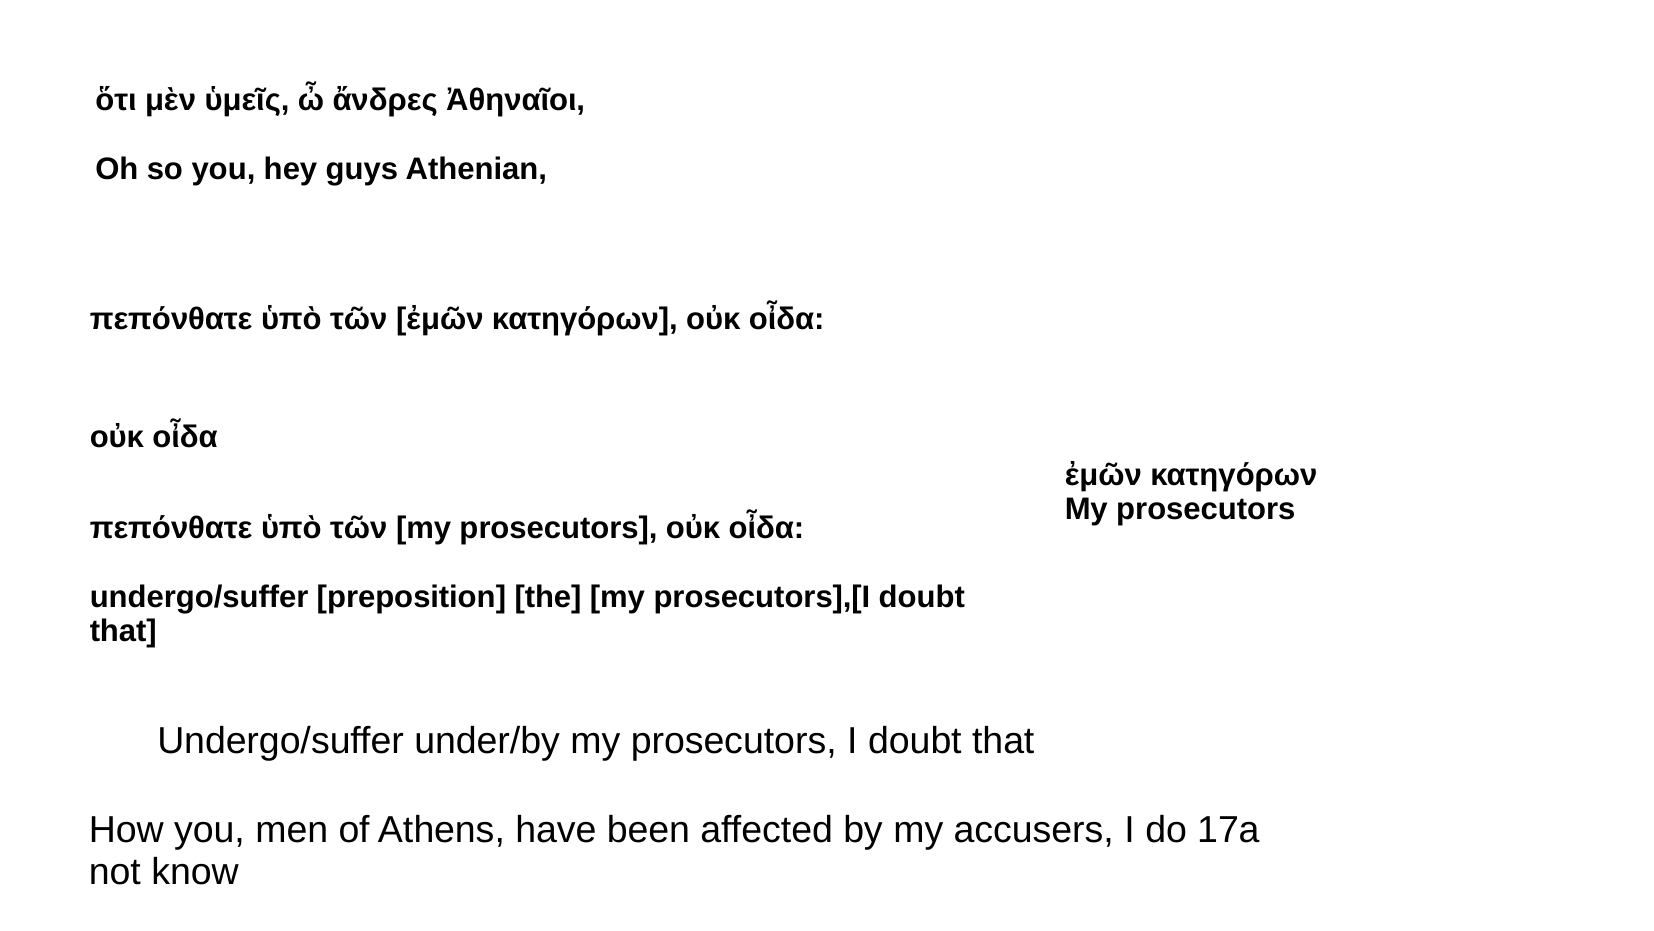

ὅτι μὲν ὑμεῖς, ὦ ἄνδρες Ἀθηναῖοι,
Oh so you, hey guys Athenian,
πεπόνθατε ὑπὸ τῶν [ἐμῶν κατηγόρων], οὐκ οἶδα:
οὐκ οἶδα
ἐμῶν κατηγόρων
My prosecutors
πεπόνθατε ὑπὸ τῶν [my prosecutors], οὐκ οἶδα:
undergo/suffer [preposition] [the] [my prosecutors],[I doubt that]
Undergo/suffer under/by my prosecutors, I doubt that
How you, men of Athens, have been affected by my accusers, I do 17a
not know